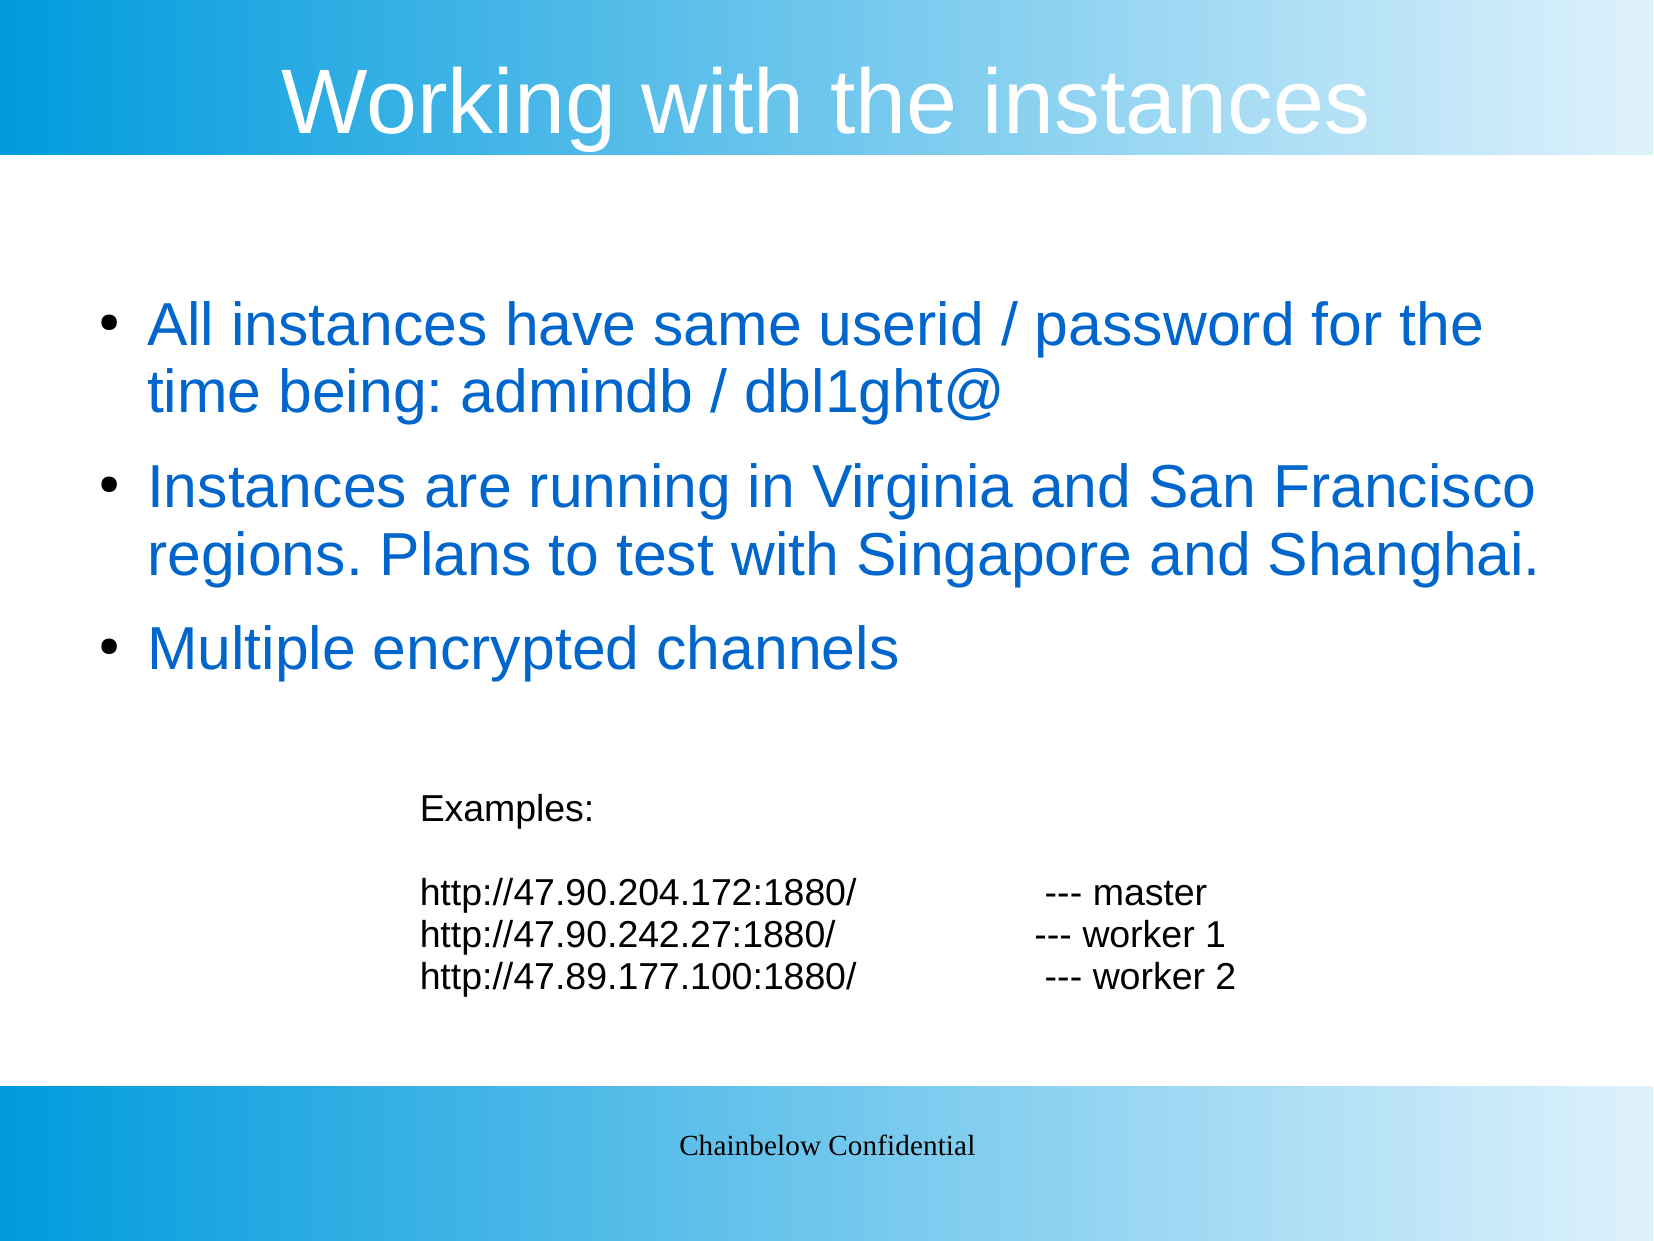

# Working with the instances
All instances have same userid / password for the time being: admindb / dbl1ght@
Instances are running in Virginia and San Francisco regions. Plans to test with Singapore and Shanghai.
Multiple encrypted channels
Examples:
http://47.90.204.172:1880/ --- master
http://47.90.242.27:1880/ --- worker 1
http://47.89.177.100:1880/ --- worker 2